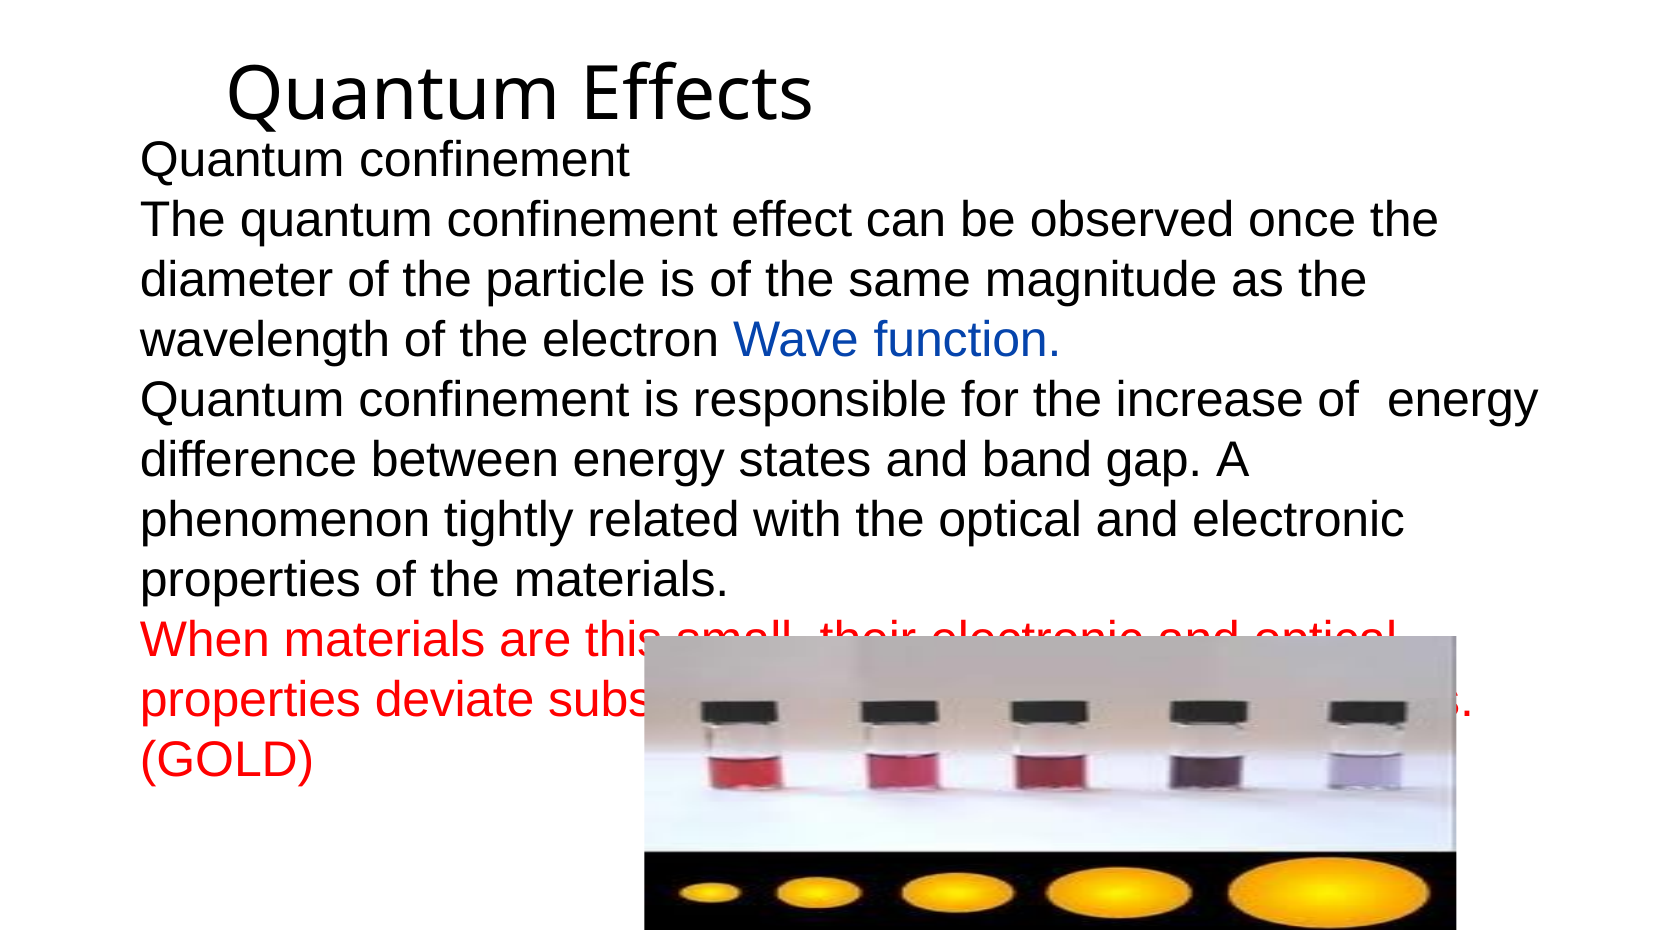

# Quantum Effects
Quantum confinement
The quantum confinement effect can be observed once the diameter of the particle is of the same magnitude as the wavelength of the electron Wave function.
Quantum confinement is responsible for the increase of energy difference between energy states and band gap. A phenomenon tightly related with the optical and electronic properties of the materials.
When materials are this small, their electronic and optical properties deviate substantially from those of bulk materials.(GOLD)